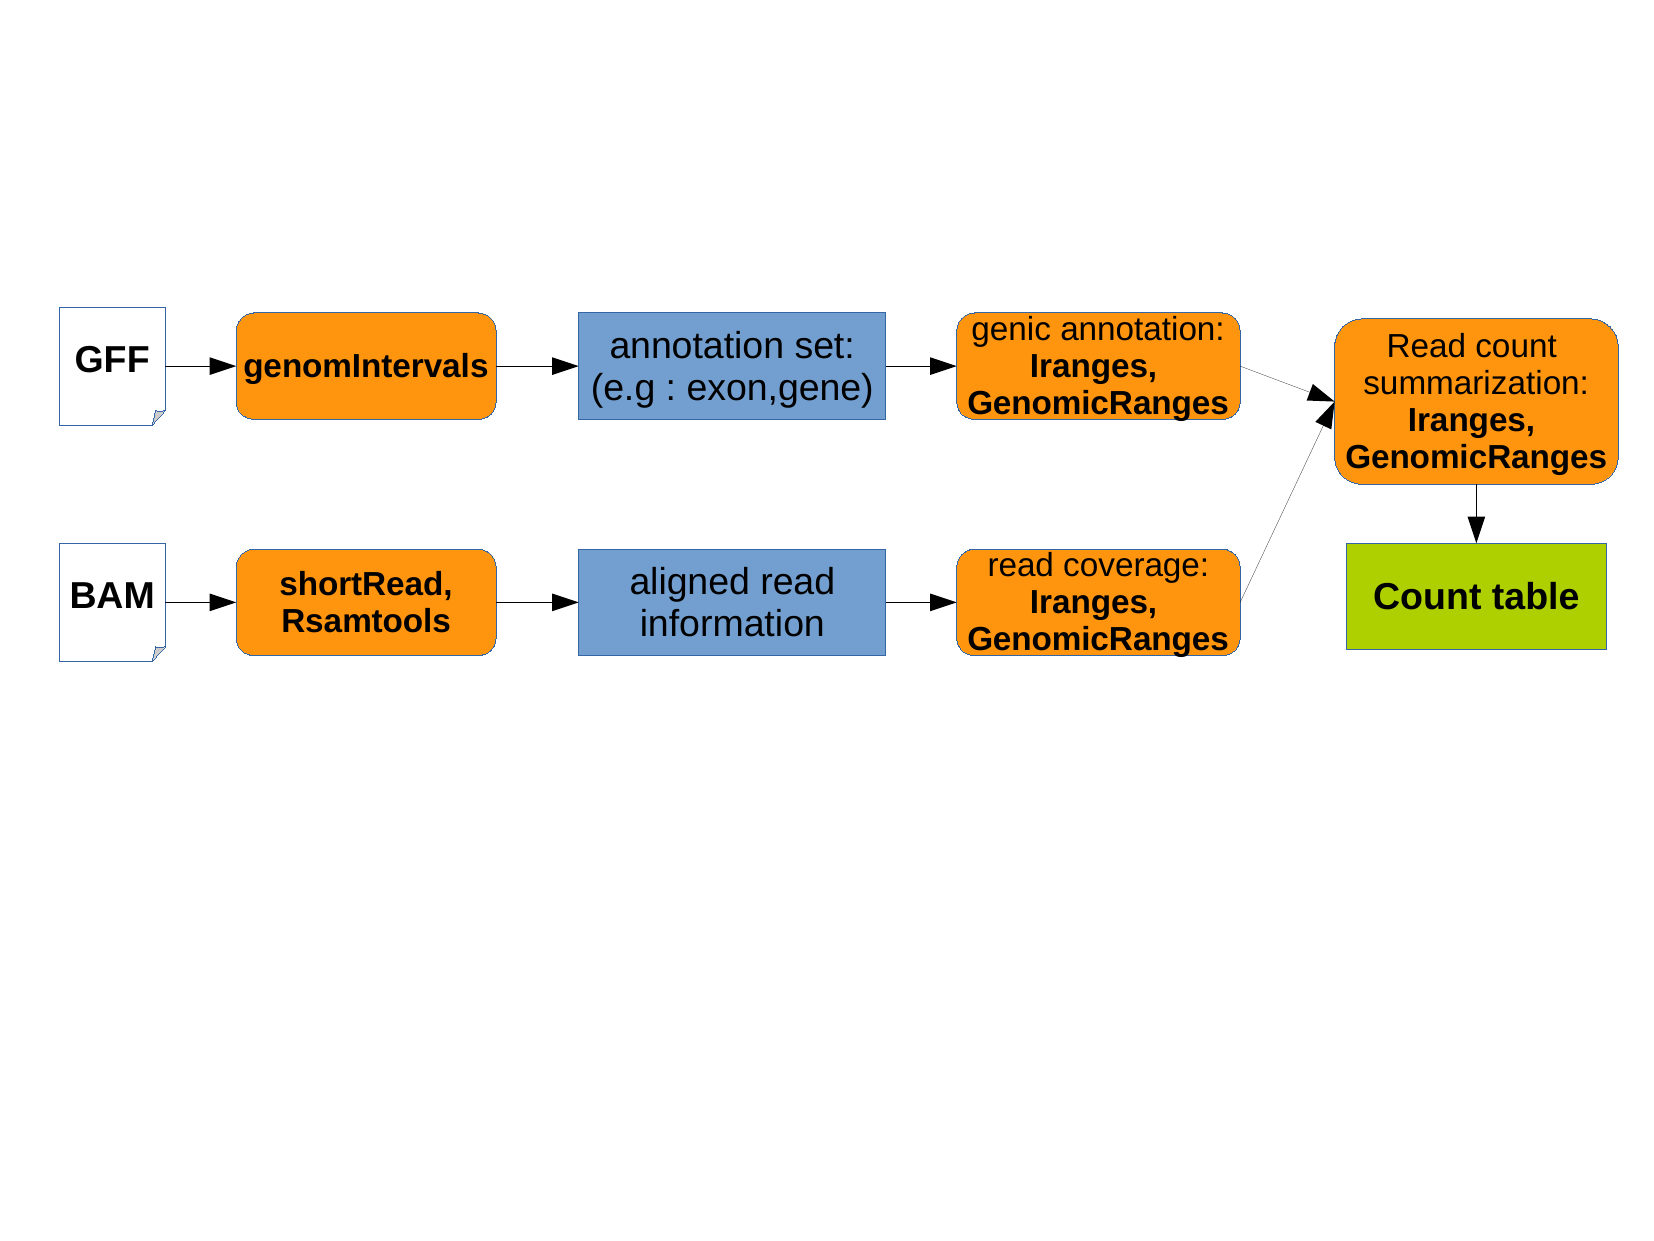

GFF
genomIntervals
annotation set:
(e.g : exon,gene)
genic annotation:
Iranges,
GenomicRanges
Read count
summarization:
Iranges,
GenomicRanges
BAM
Count table
shortRead,
Rsamtools
aligned read
information
read coverage:
Iranges,
GenomicRanges